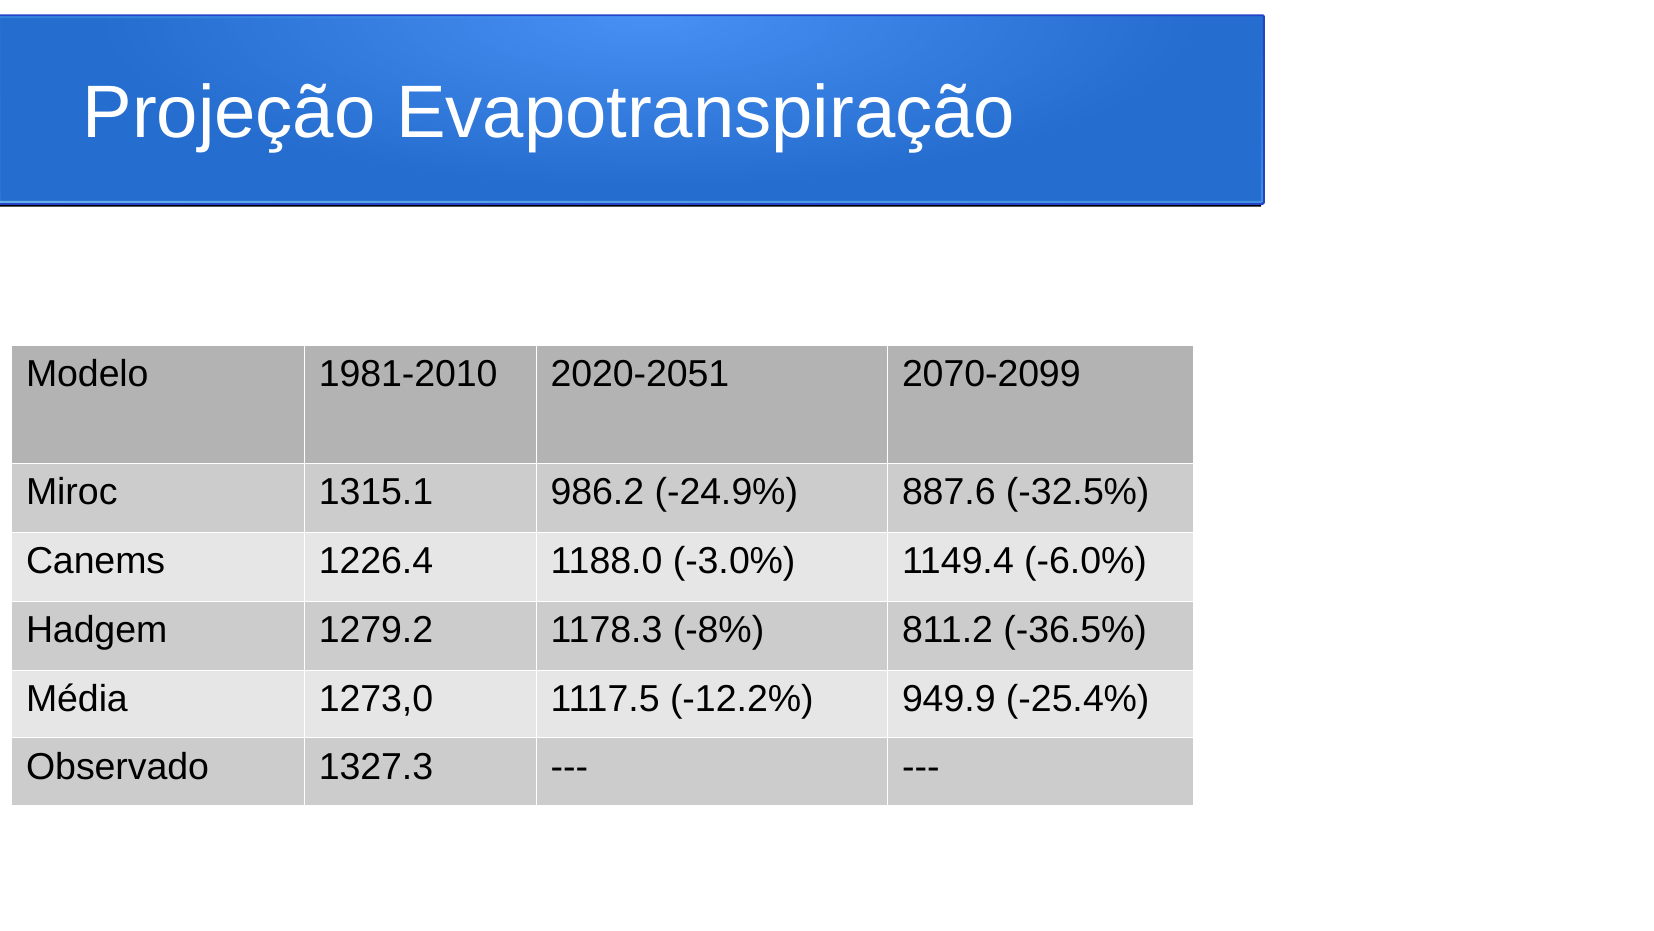

# Projeção Evapotranspiração
| Modelo | 1981-2010 | 2020-2051 | 2070-2099 |
| --- | --- | --- | --- |
| Miroc | 1315.1 | 986.2 (-24.9%) | 887.6 (-32.5%) |
| Canems | 1226.4 | 1188.0 (-3.0%) | 1149.4 (-6.0%) |
| Hadgem | 1279.2 | 1178.3 (-8%) | 811.2 (-36.5%) |
| Média | 1273,0 | 1117.5 (-12.2%) | 949.9 (-25.4%) |
| Observado | 1327.3 | --- | --- |